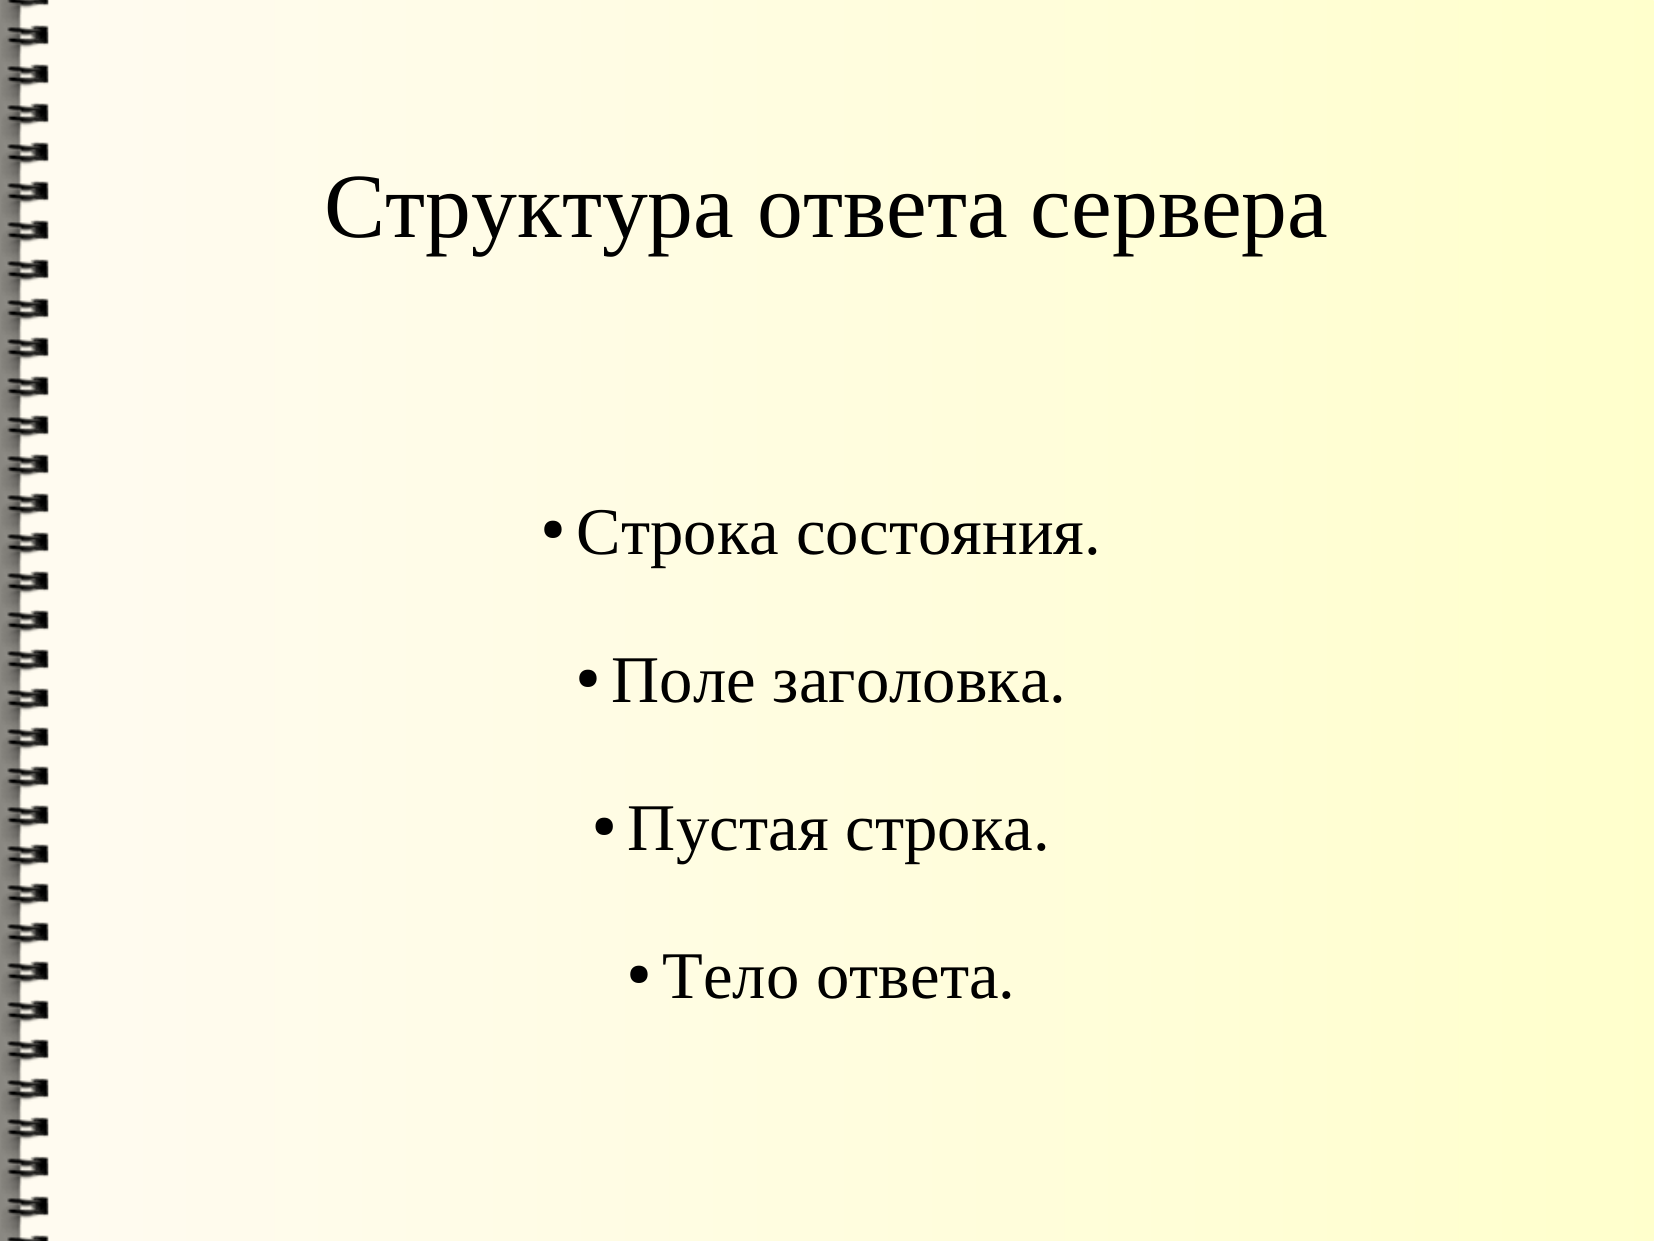

# Структура ответа сервера
Строка состояния.
Поле заголовка.
Пустая строка.
Тело ответа.